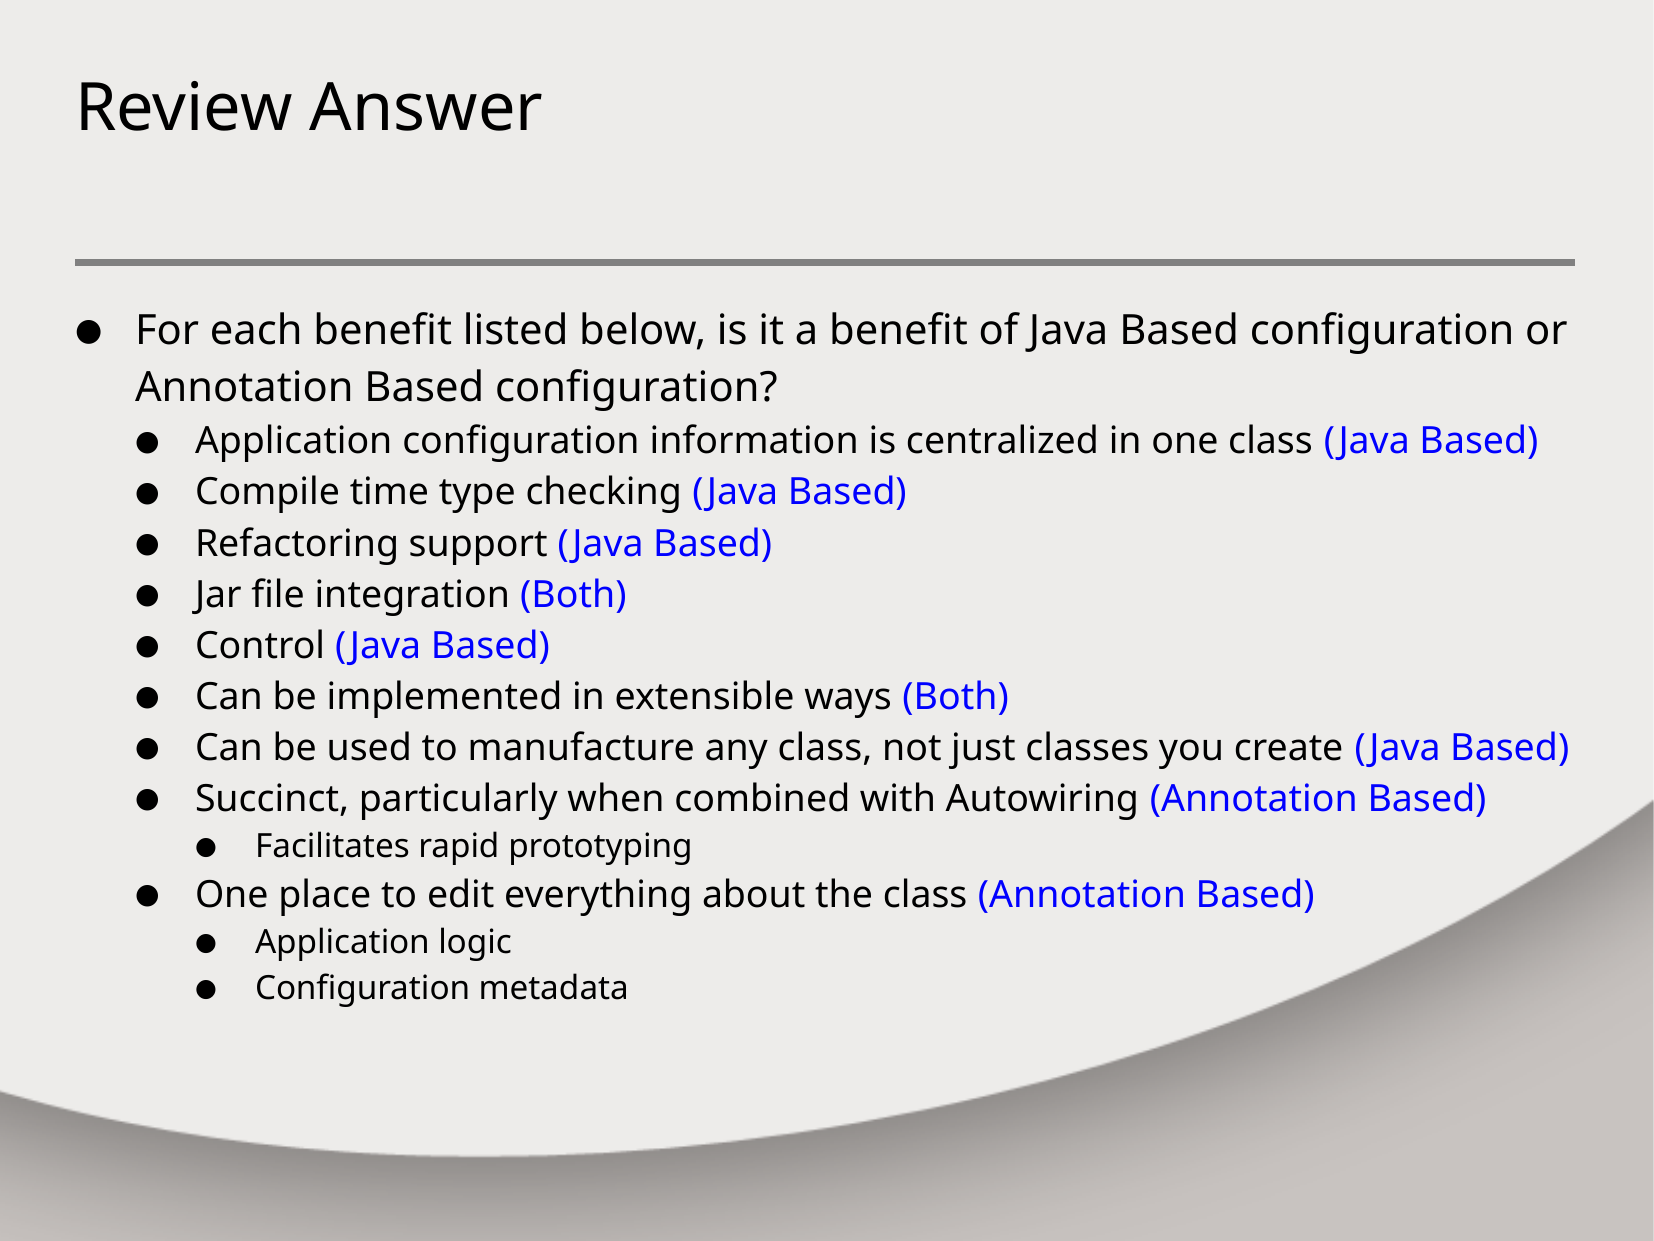

# Review Answer
For each benefit listed below, is it a benefit of Java Based configuration or Annotation Based configuration?
Application configuration information is centralized in one class (Java Based)
Compile time type checking (Java Based)
Refactoring support (Java Based)
Jar file integration (Both)
Control (Java Based)
Can be implemented in extensible ways (Both)
Can be used to manufacture any class, not just classes you create (Java Based)
Succinct, particularly when combined with Autowiring (Annotation Based)
Facilitates rapid prototyping
One place to edit everything about the class (Annotation Based)
Application logic
Configuration metadata